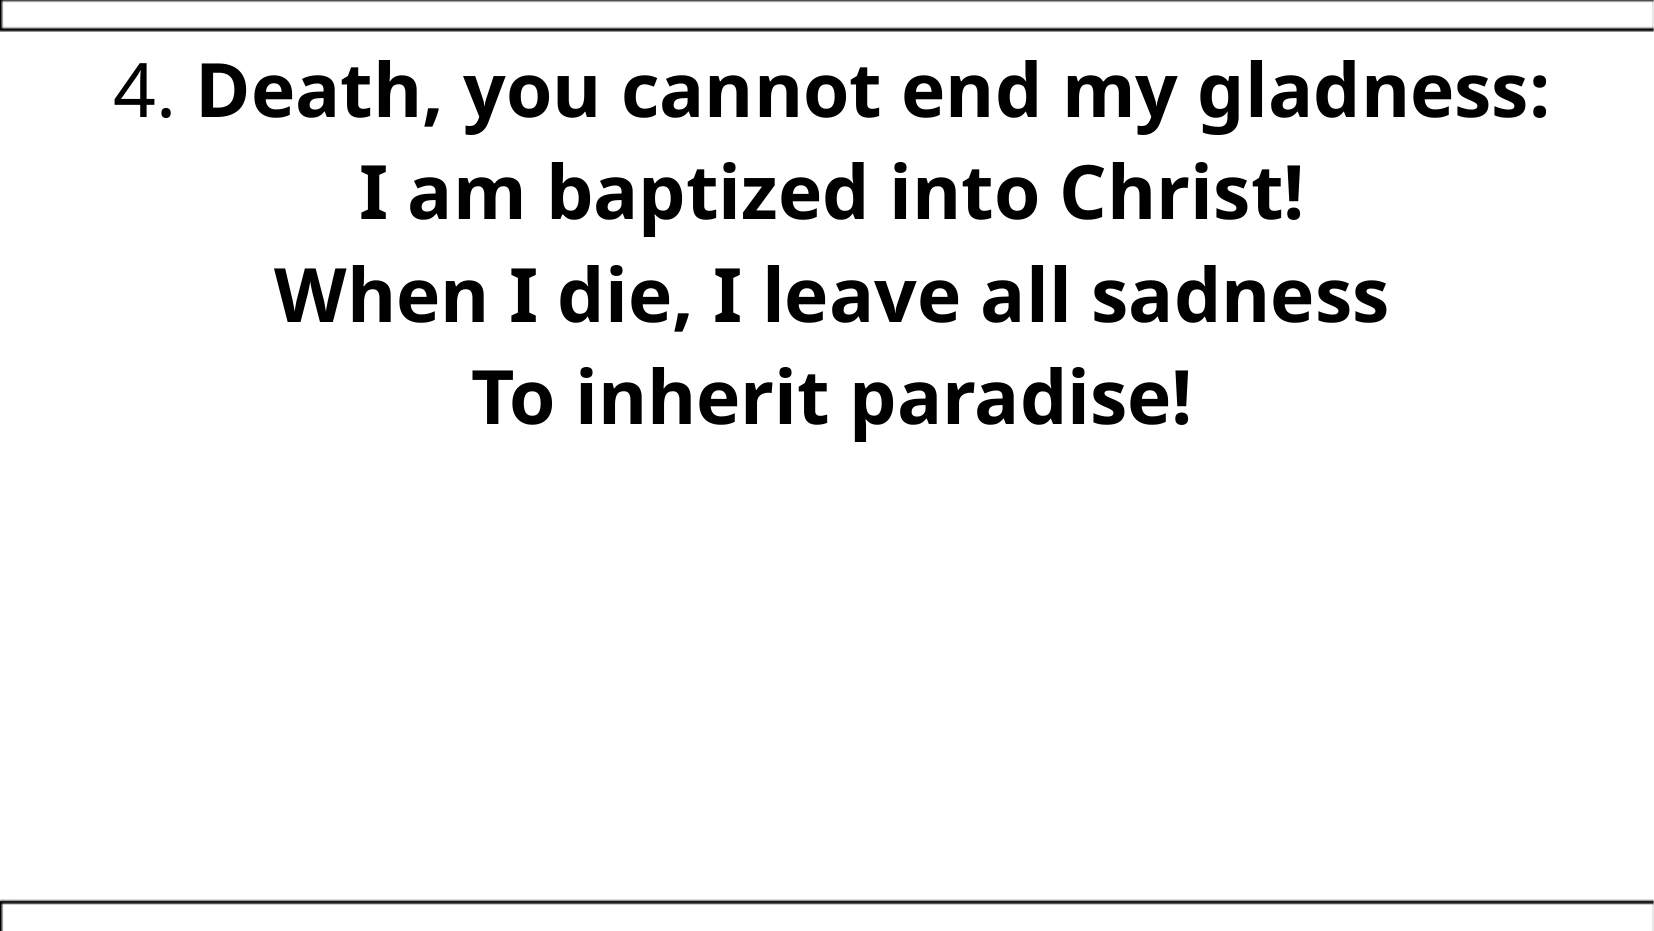

4. Death, you cannot end my gladness:
I am baptized into Christ!
When I die, I leave all sadness
To inherit paradise!